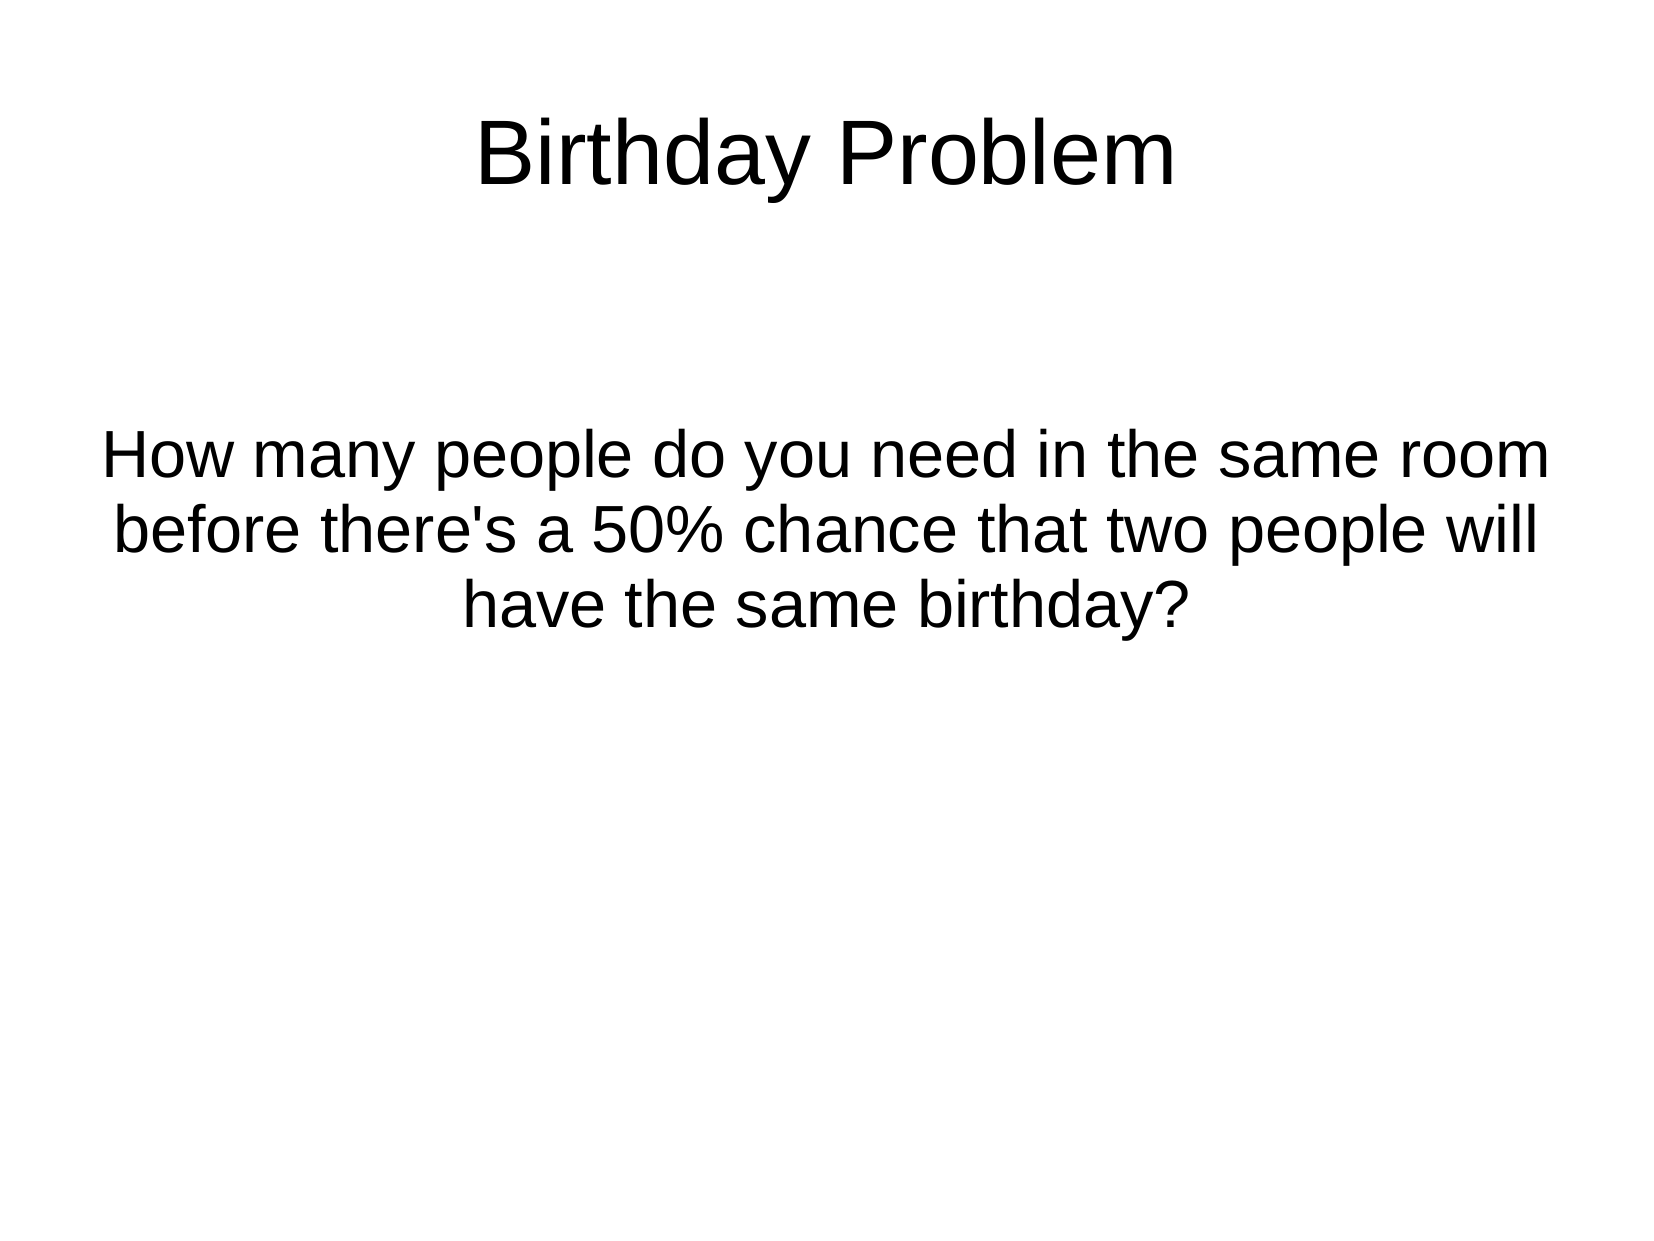

# Birthday Problem
How many people do you need in the same room before there's a 50% chance that two people will have the same birthday?